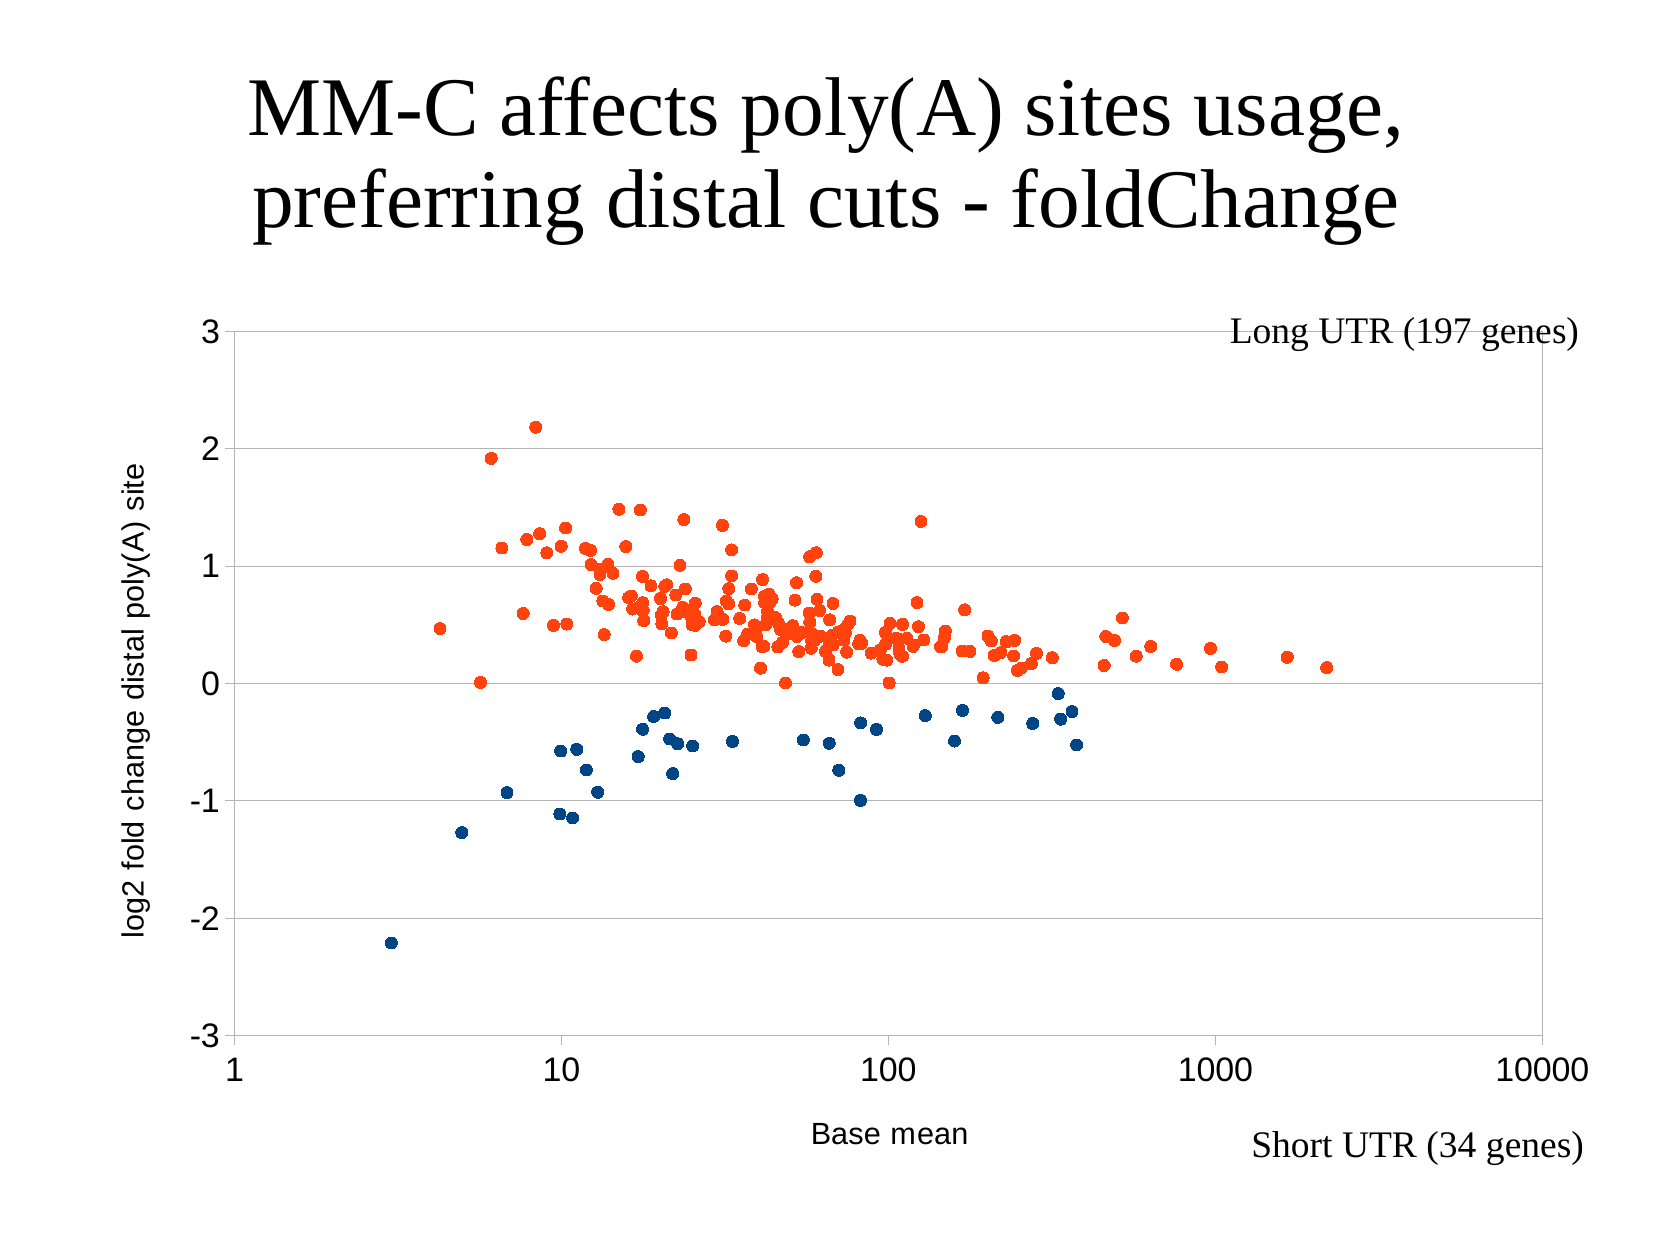

# MM-C affects poly(A) sites usage, preferring distal cuts - foldChange
### Chart
| Category | | |
|---|---|---|Long UTR (197 genes)
Short UTR (34 genes)